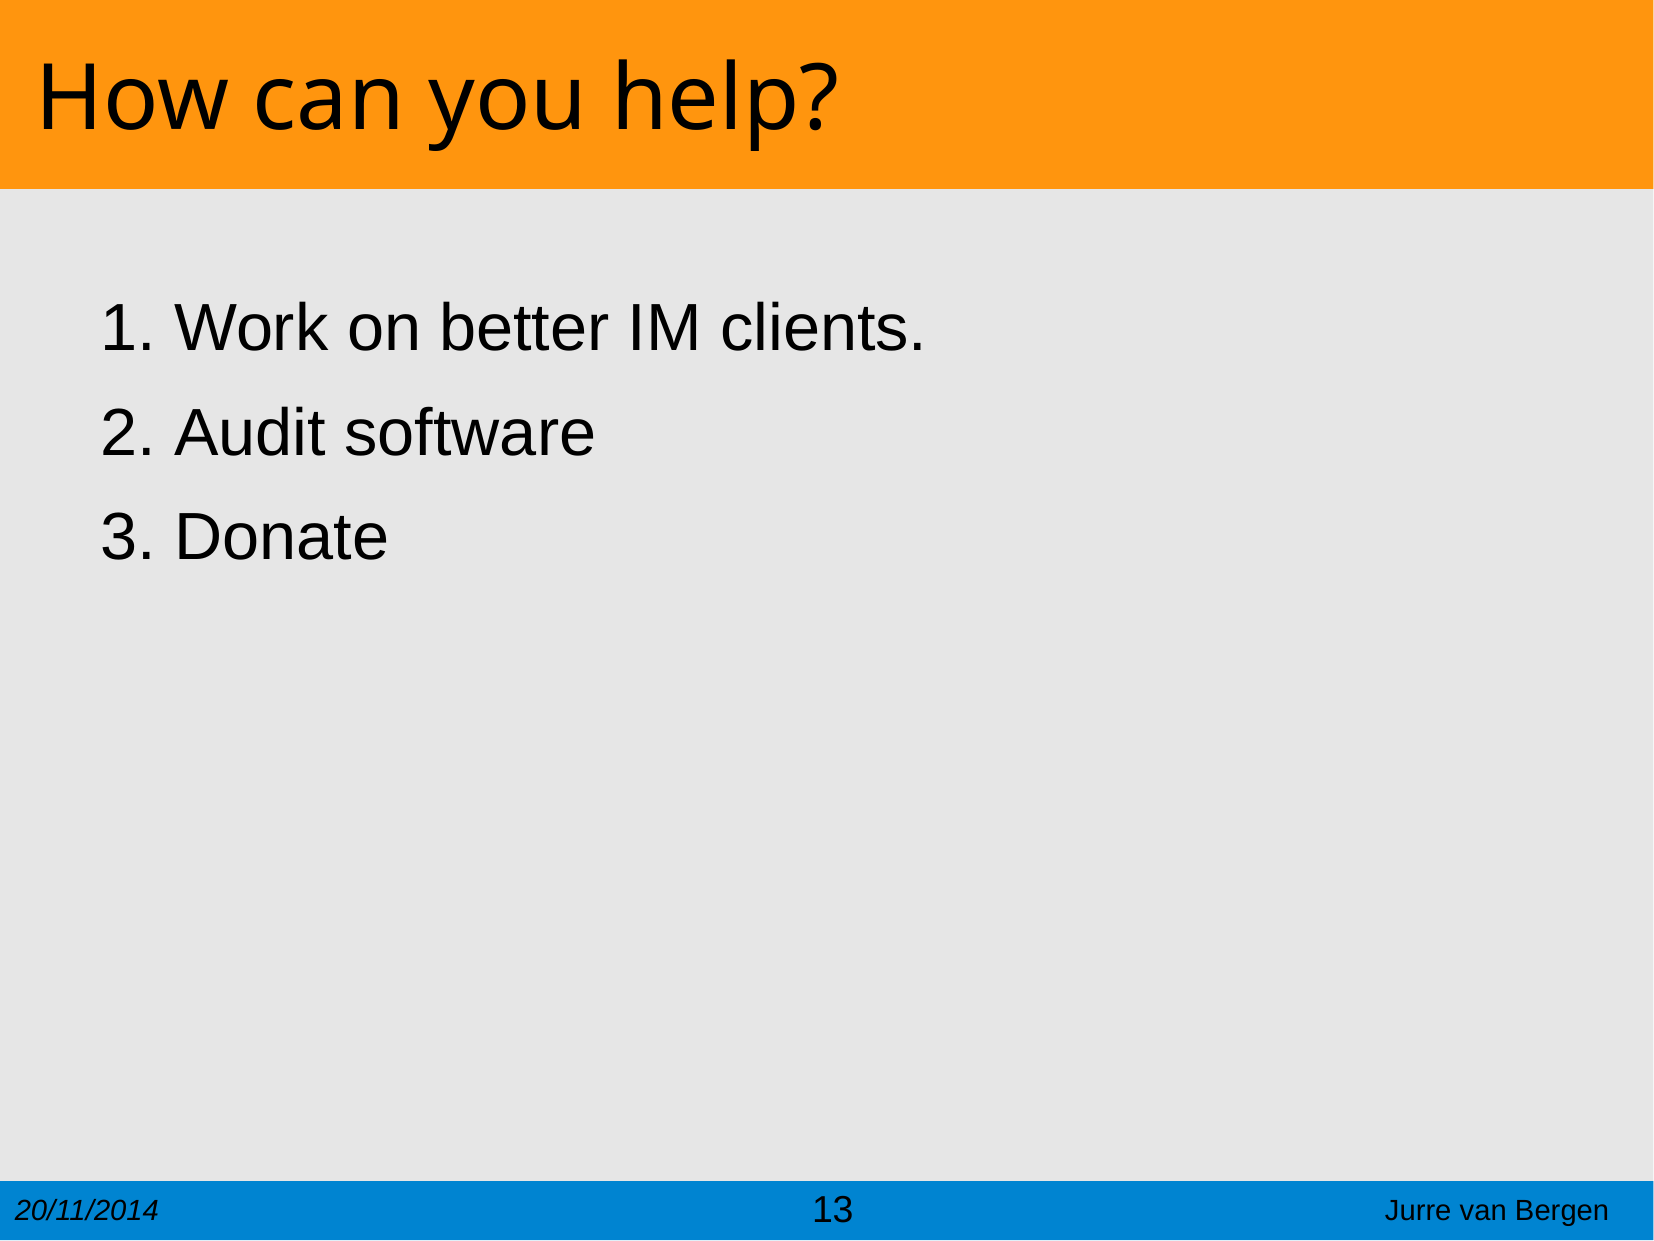

# How can you help?
 Work on better IM clients.
 Audit software
 Donate